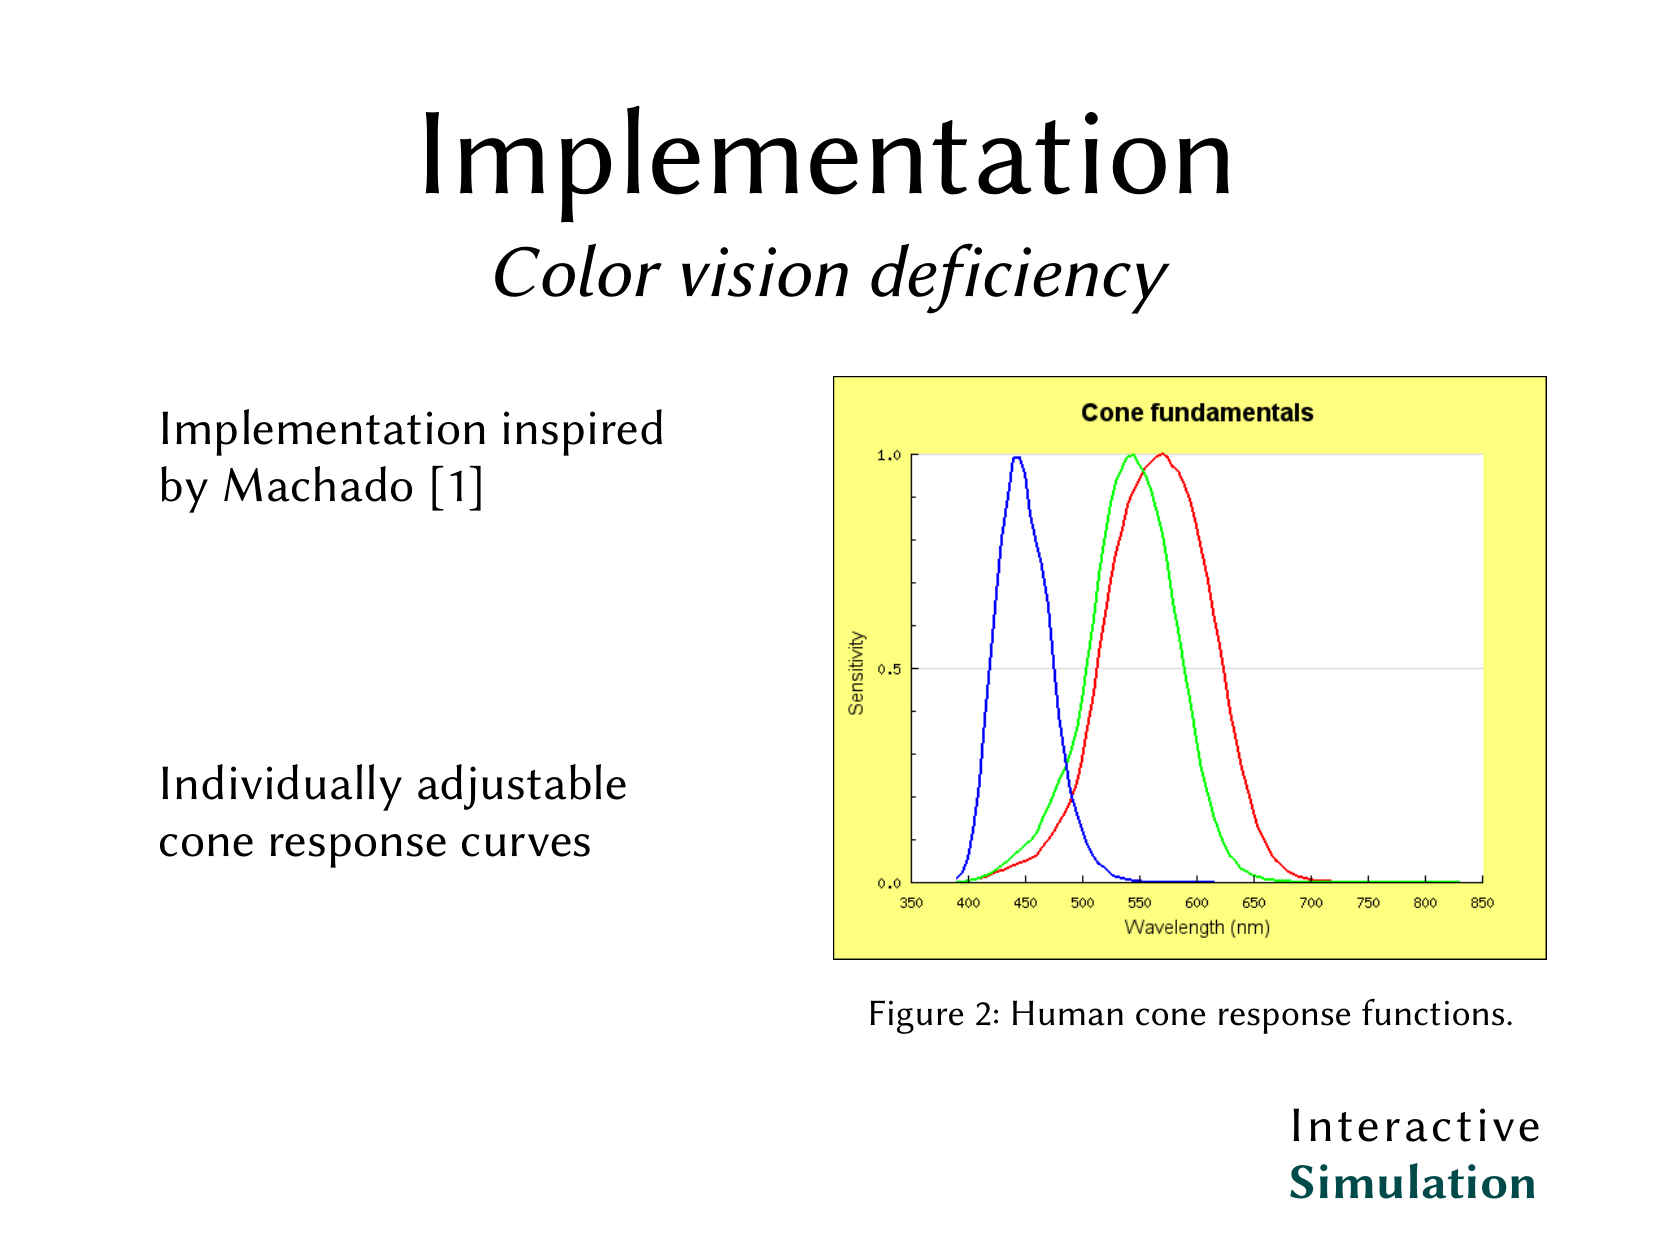

# Implementation
Color vision deficiency
Figure 2: Human cone response functions.
Implementation inspired
by Machado [1]
Individually adjustable
cone response curves